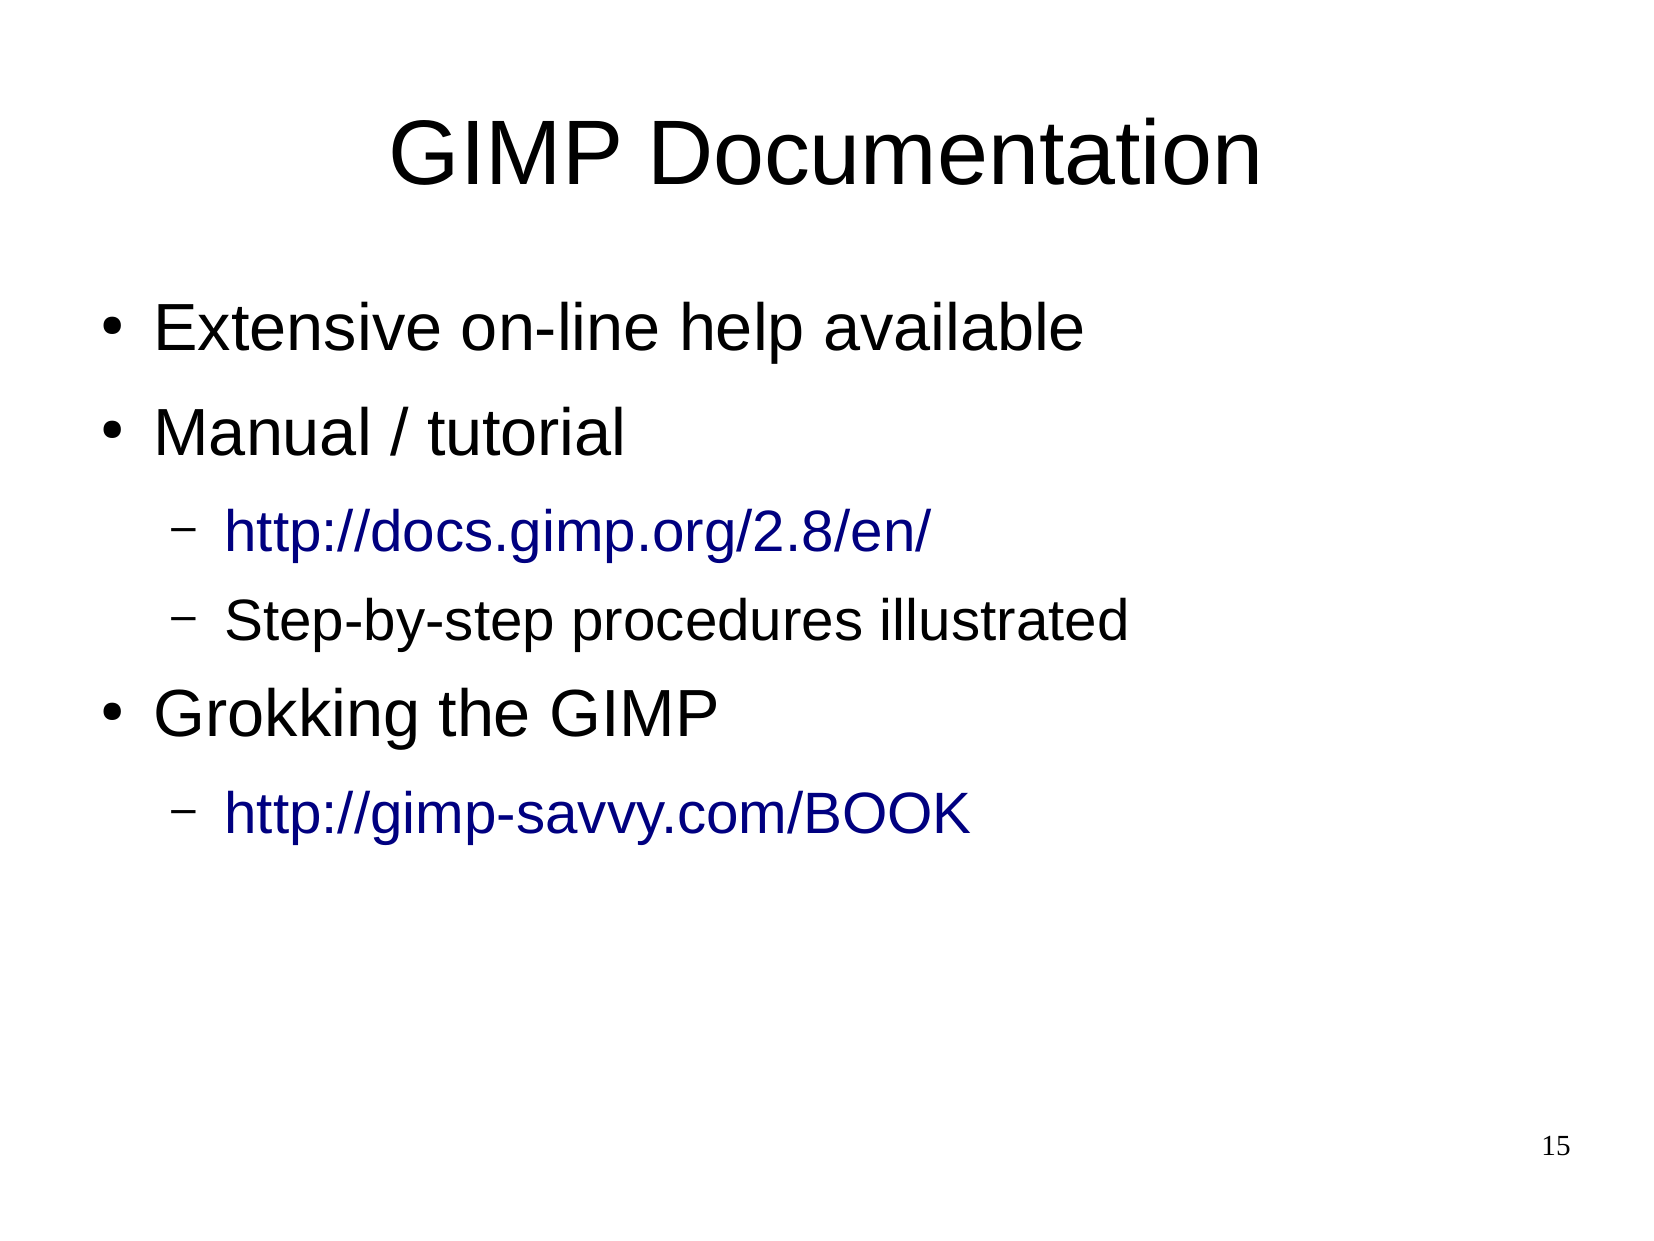

# GIMP Documentation
Extensive on-line help available
Manual / tutorial
http://docs.gimp.org/2.8/en/
Step-by-step procedures illustrated
Grokking the GIMP
http://gimp-savvy.com/BOOK
15